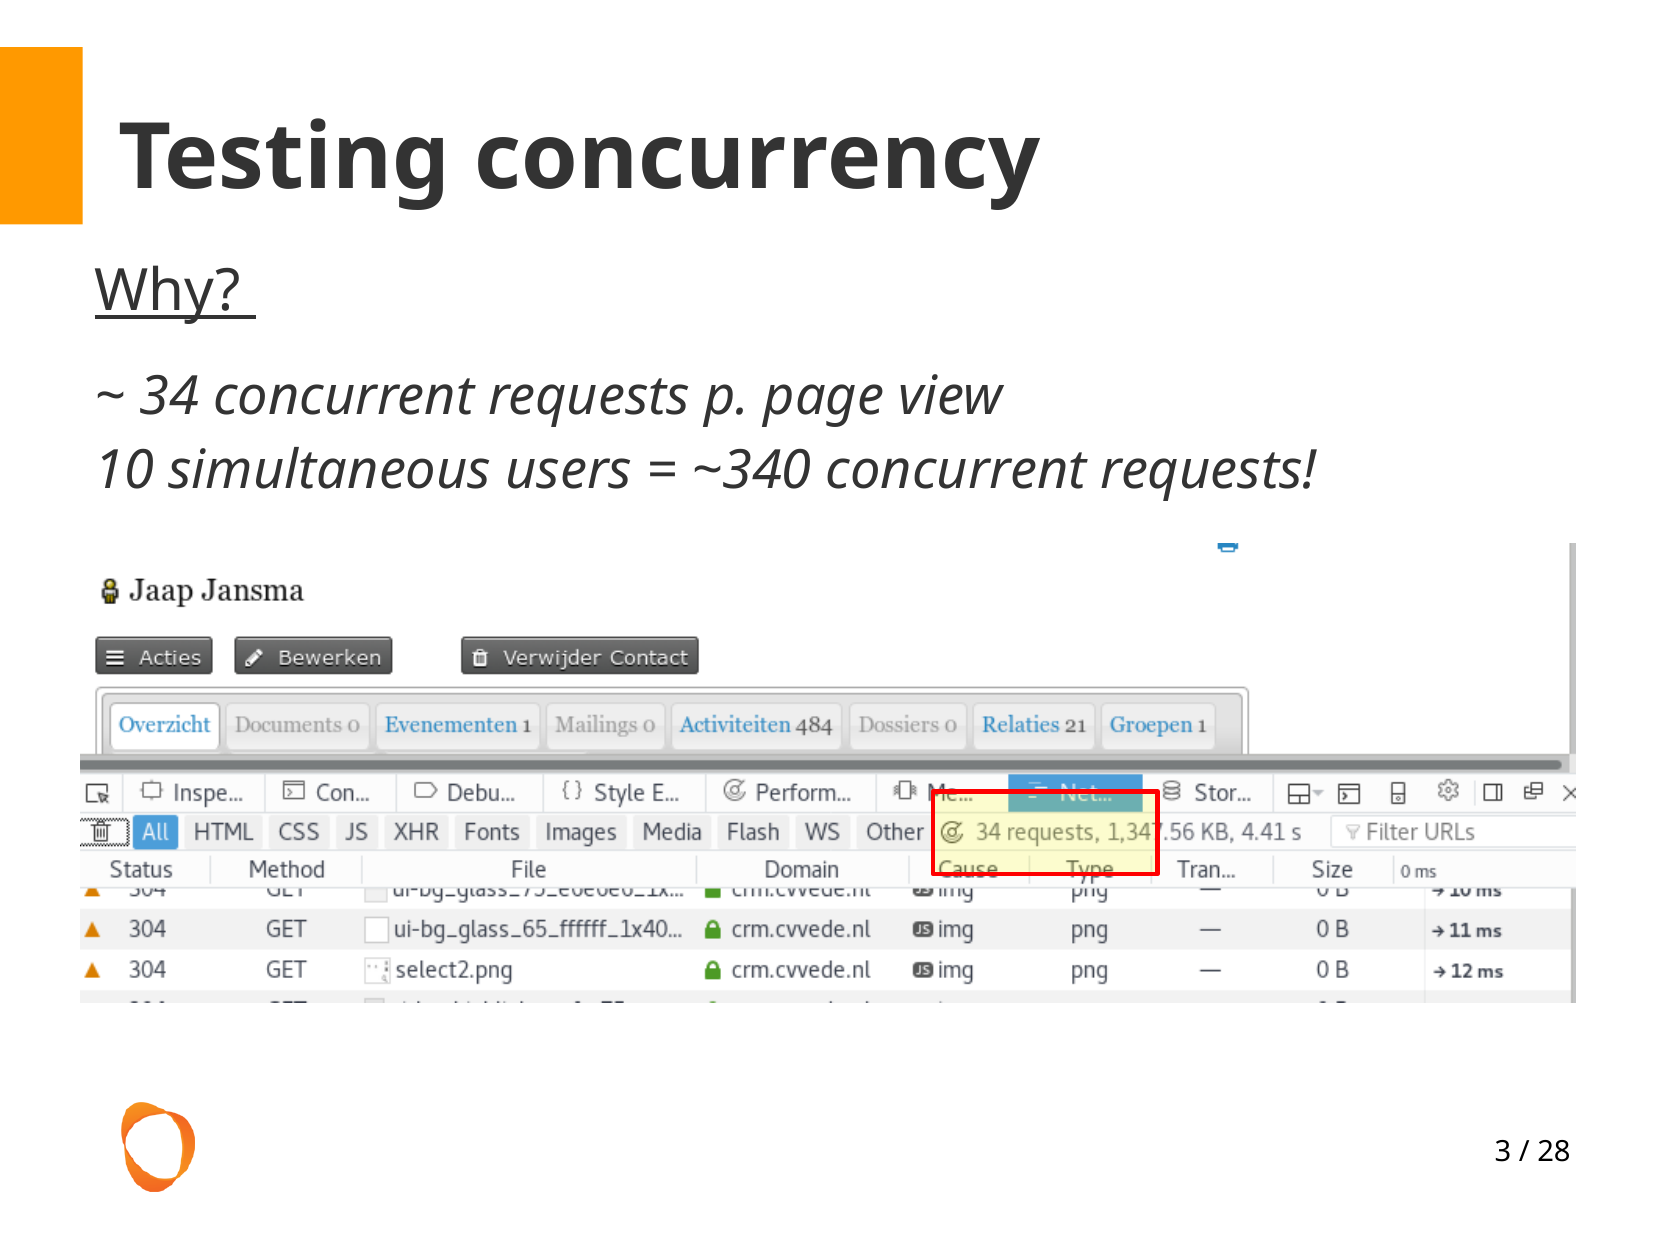

# Testing concurrency
Why?
~ 34 concurrent requests p. page view
10 simultaneous users = ~340 concurrent requests!
3